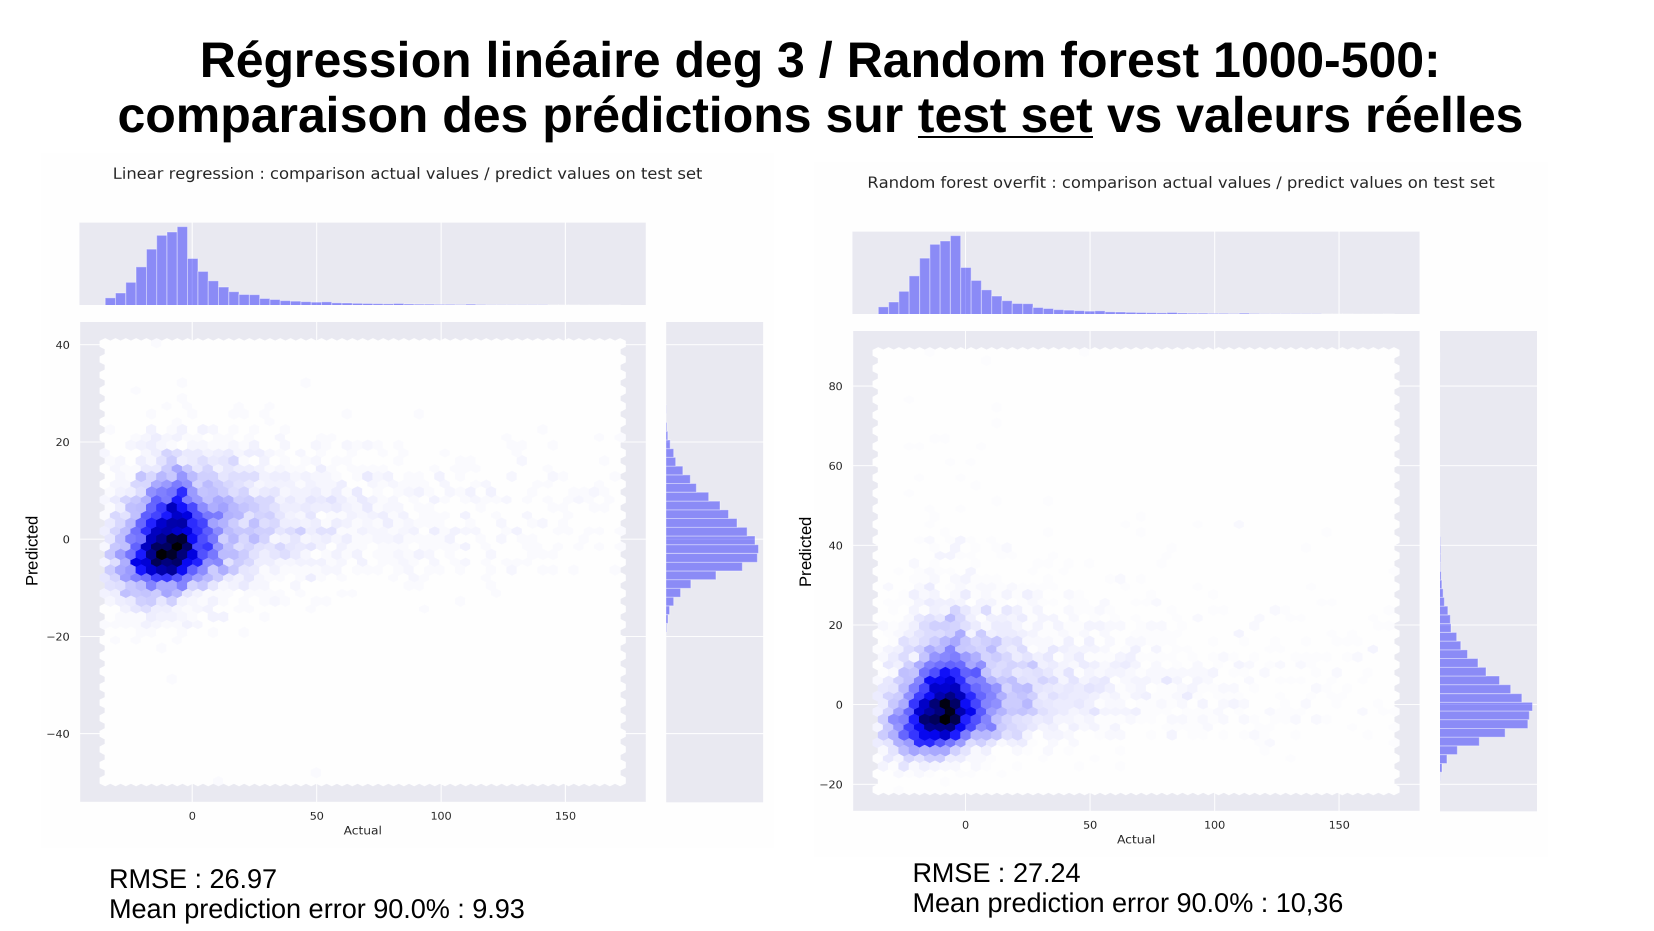

Régression linéaire deg 3 / Random forest 1000-500: comparaison des prédictions sur test set vs valeurs réelles
Predicted
Predicted
RMSE : 27.24
Mean prediction error 90.0% : 10,36
RMSE : 26.97
Mean prediction error 90.0% : 9.93